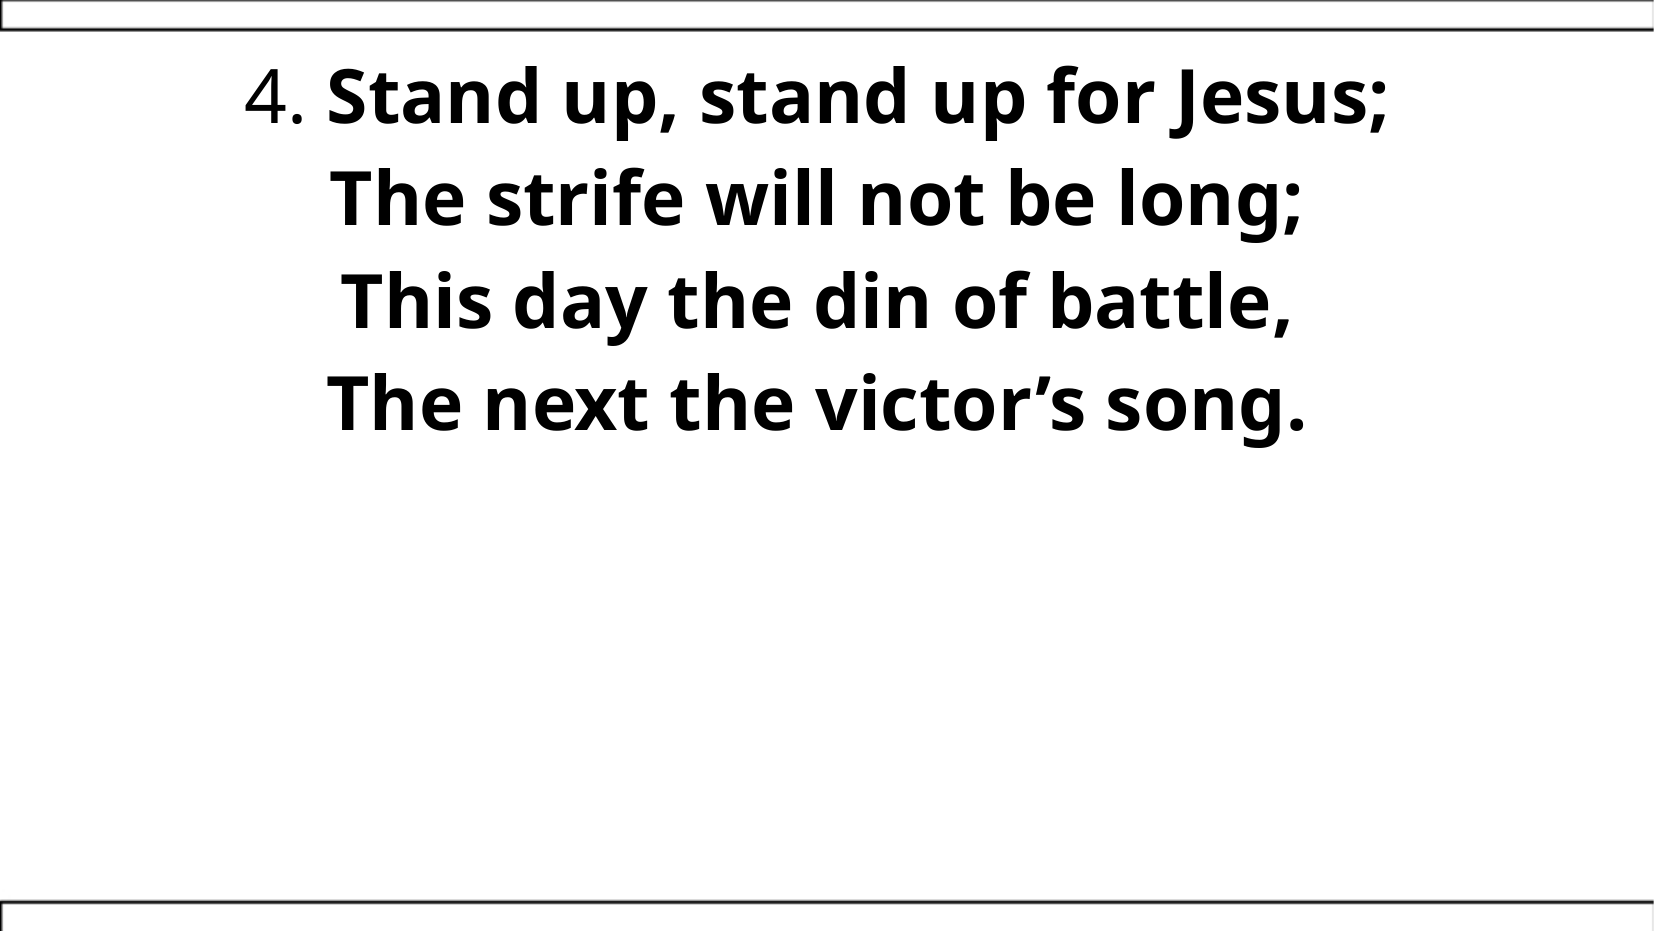

4. Stand up, stand up for Jesus;
The strife will not be long;
This day the din of battle,
The next the victor’s song.